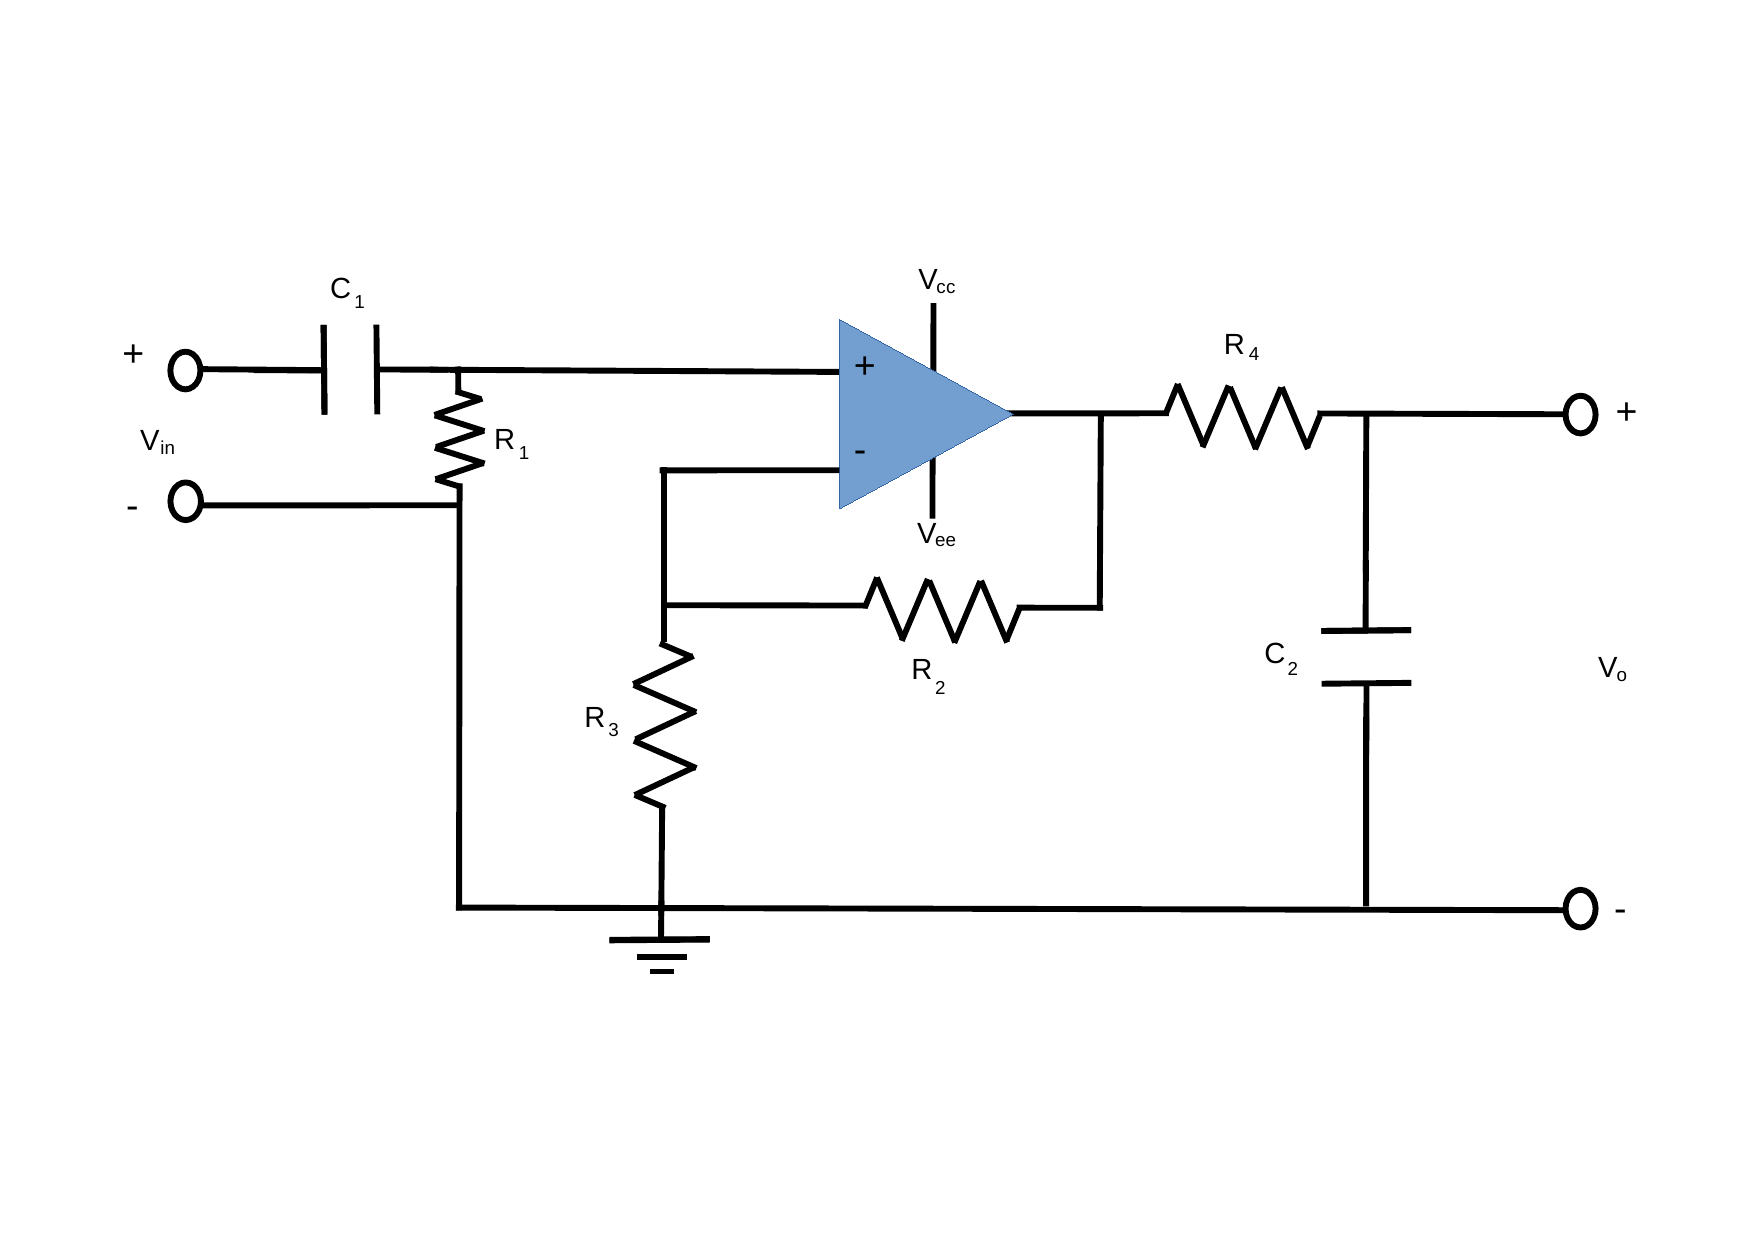

V
C
cc
1
+
-
R
+
4
+
R
V
in
1
-
V
ee
C
V
R
2
o
2
R
3
-